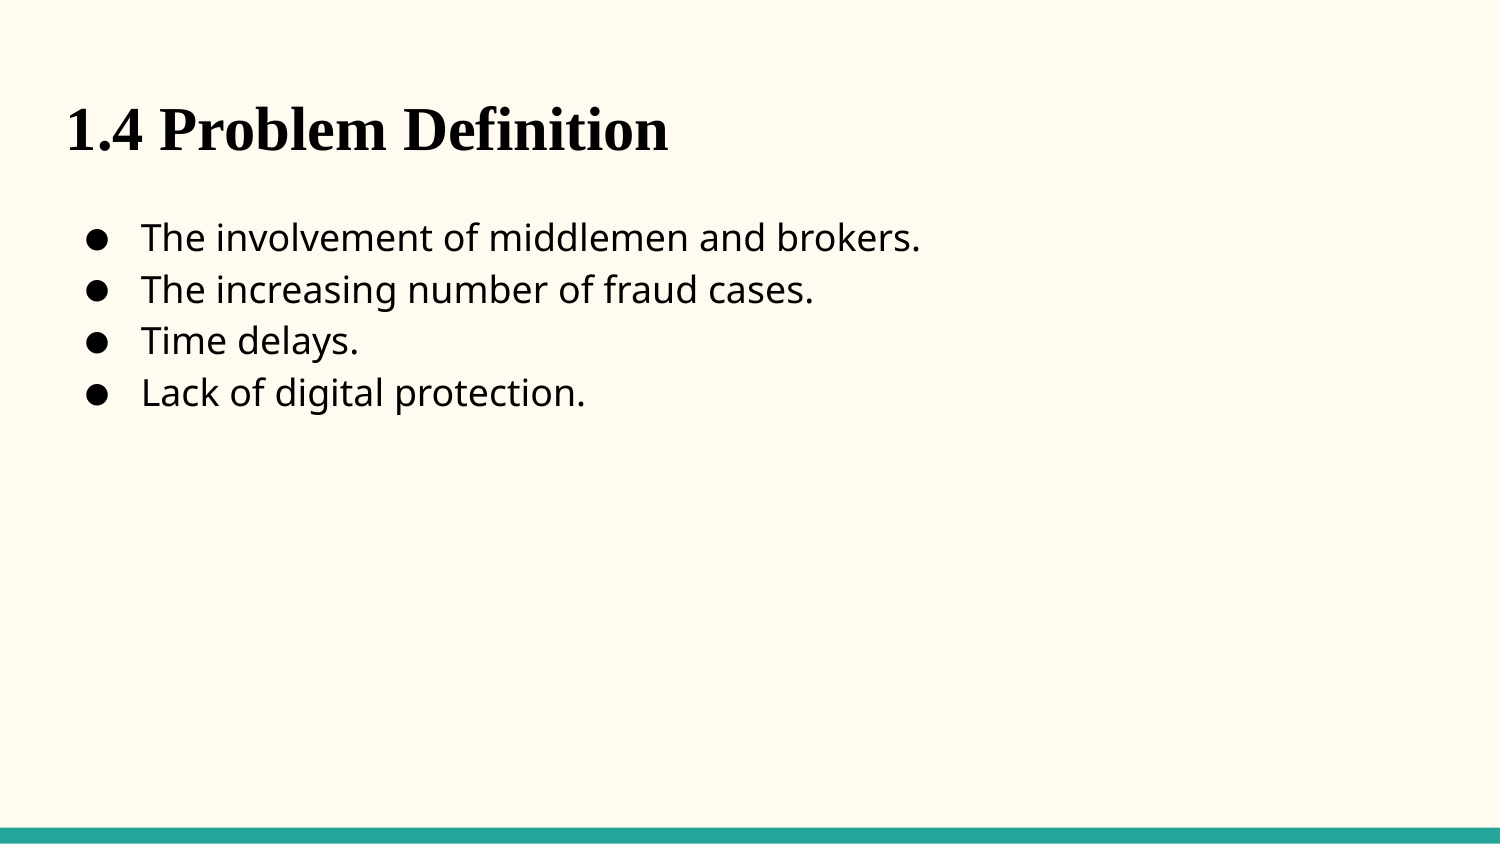

1.4 Problem Definition
The involvement of middlemen and brokers.
The increasing number of fraud cases.
Time delays.
Lack of digital protection.